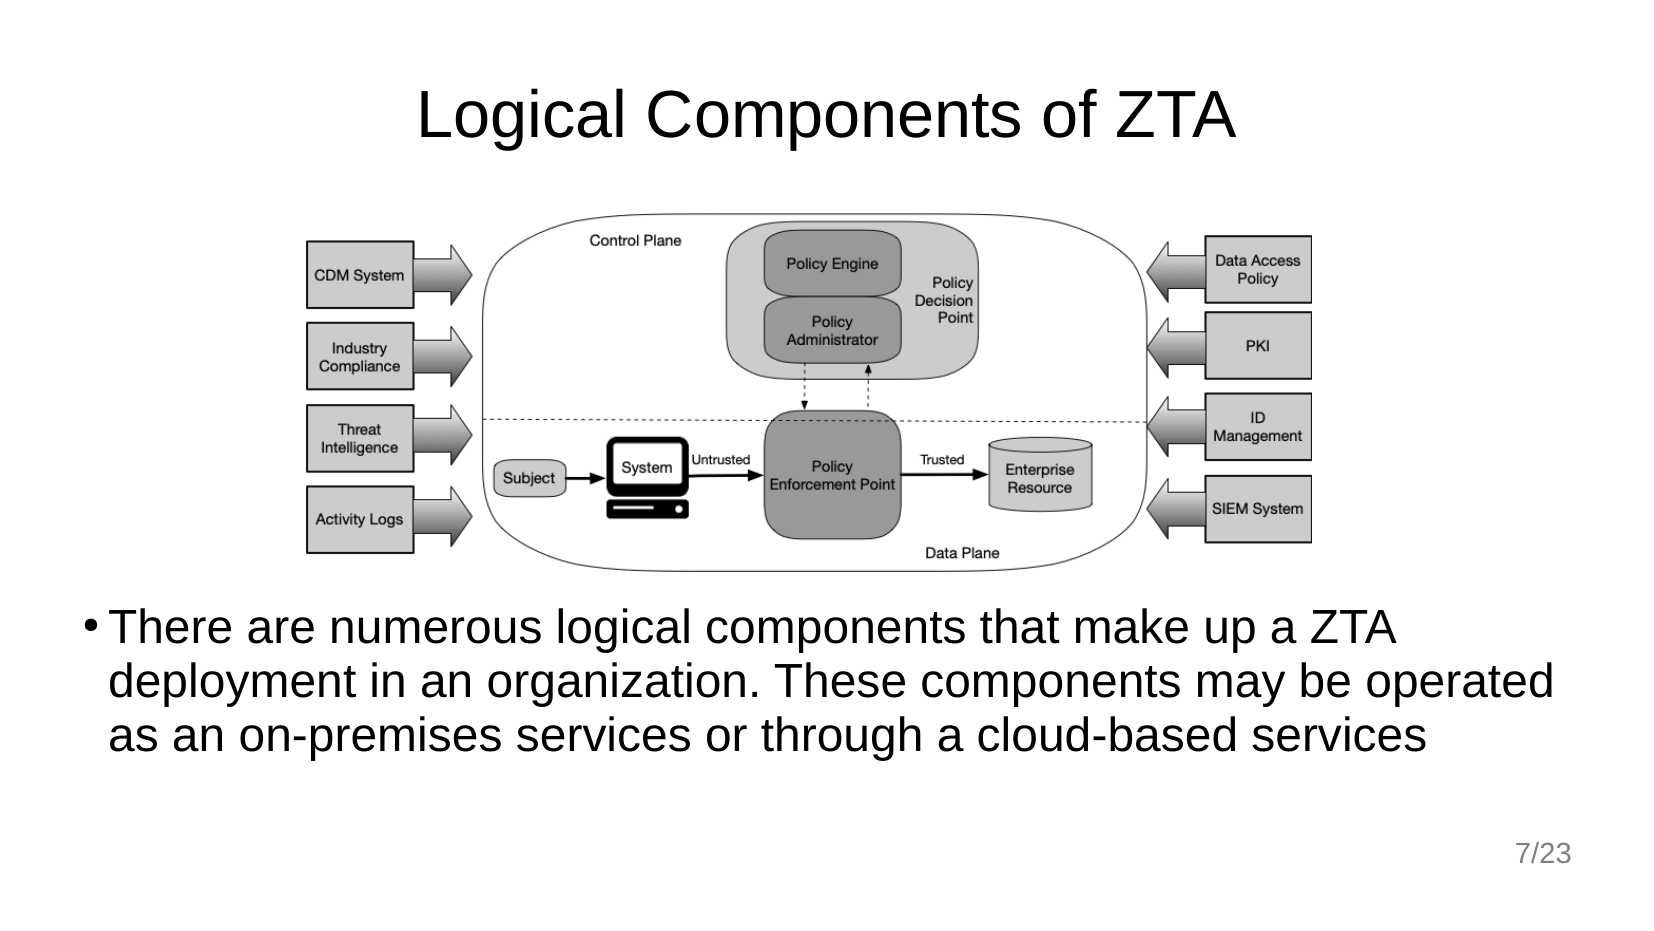

# Logical Components of ZTA
There are numerous logical components that make up a ZTA deployment in an organization. These components may be operated as an on-premises services or through a cloud-based services